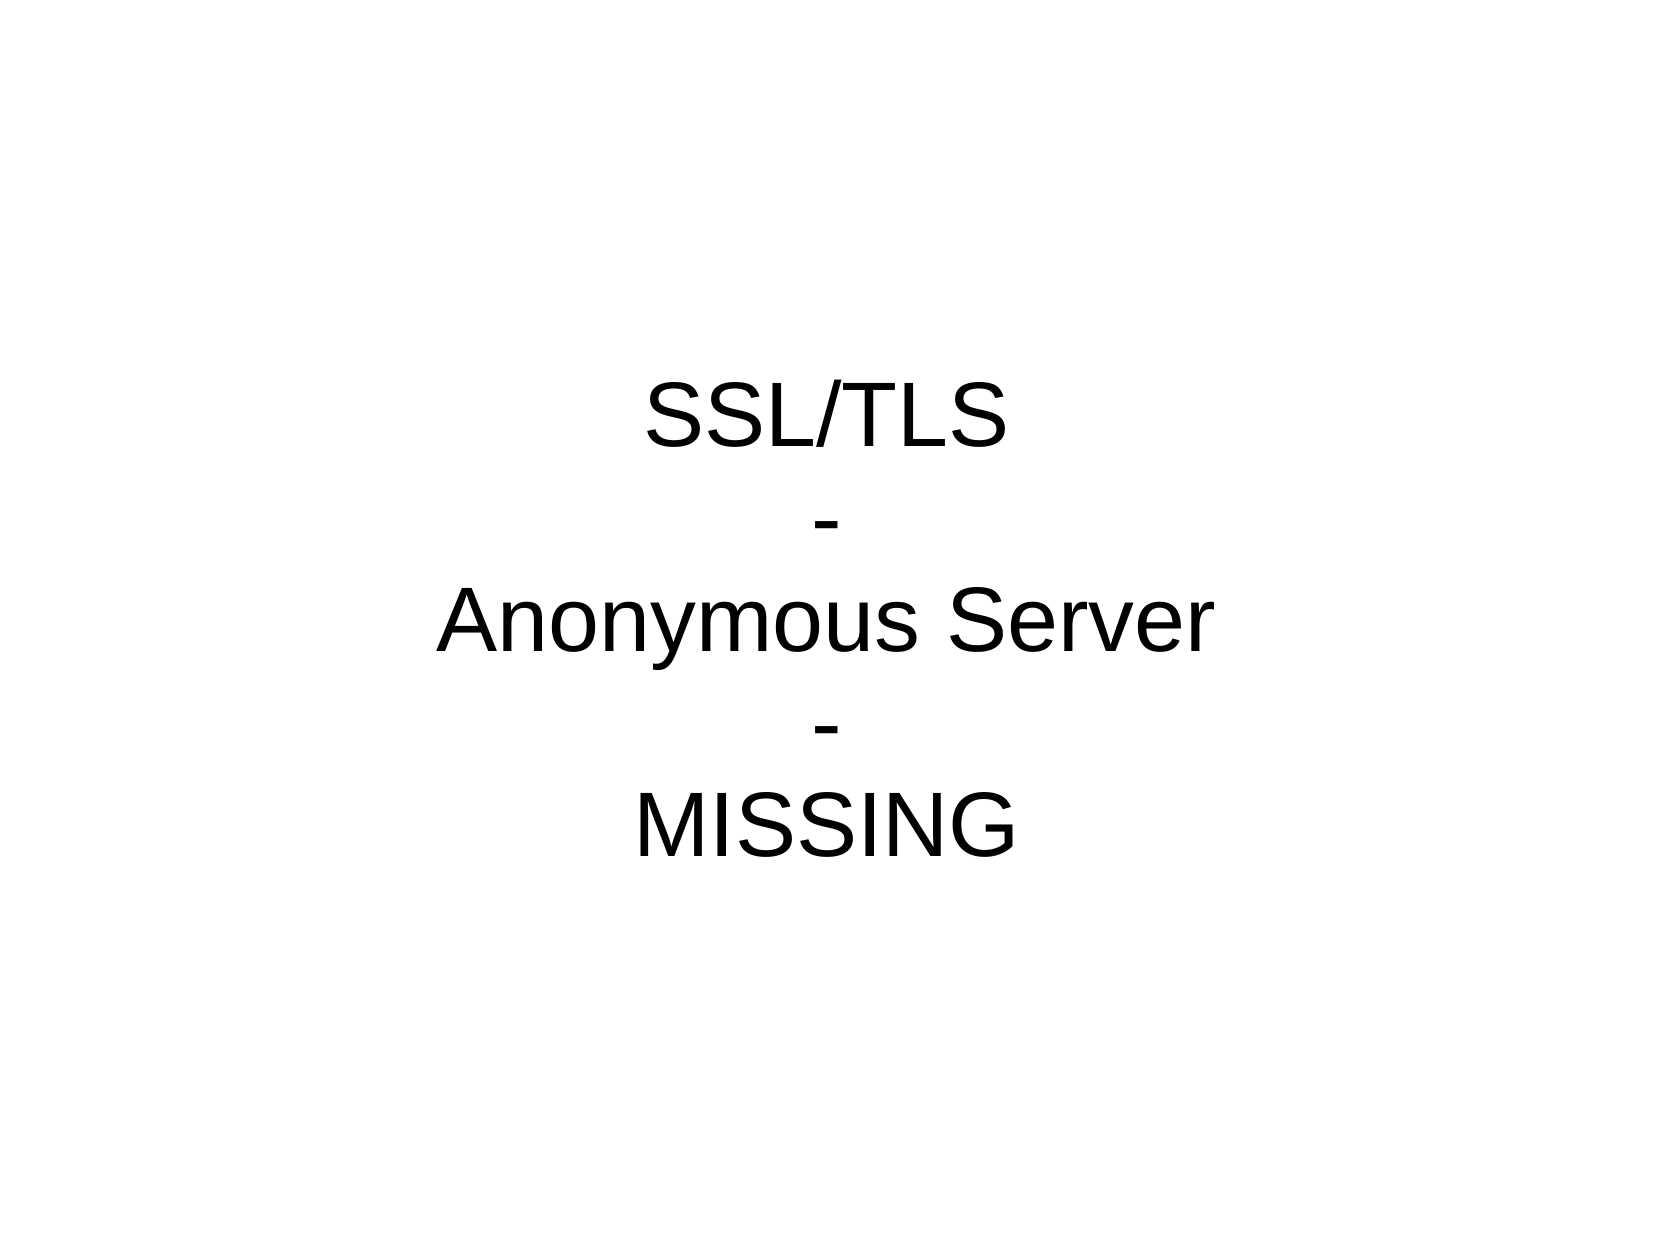

# SSL/TLS - Anonymous Server - MISSING